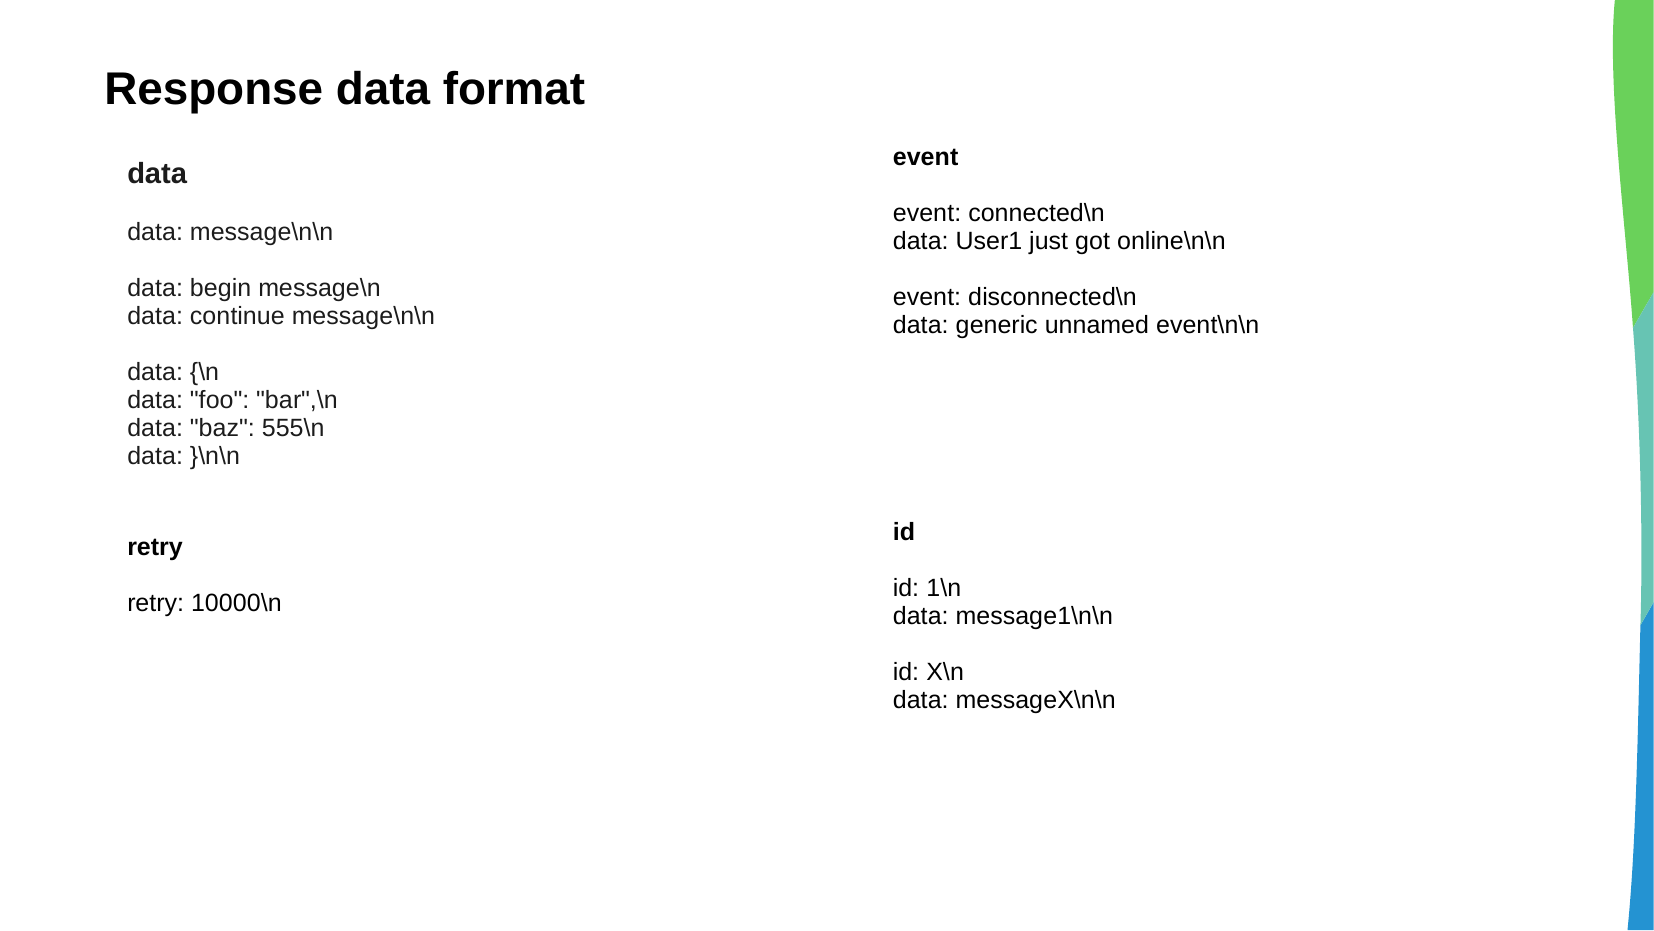

Response data format
event
event: connected\n
data: User1 just got online\n\n
event: disconnected\n
data: generic unnamed event\n\n
data
data: message\n\n
data: begin message\n
data: continue message\n\n
data: {\n
data: "foo": "bar",\n
data: "baz": 555\n
data: }\n\n
id
id: 1\n
data: message1\n\n
id: X\n
data: messageX\n\n
retry
retry: 10000\n